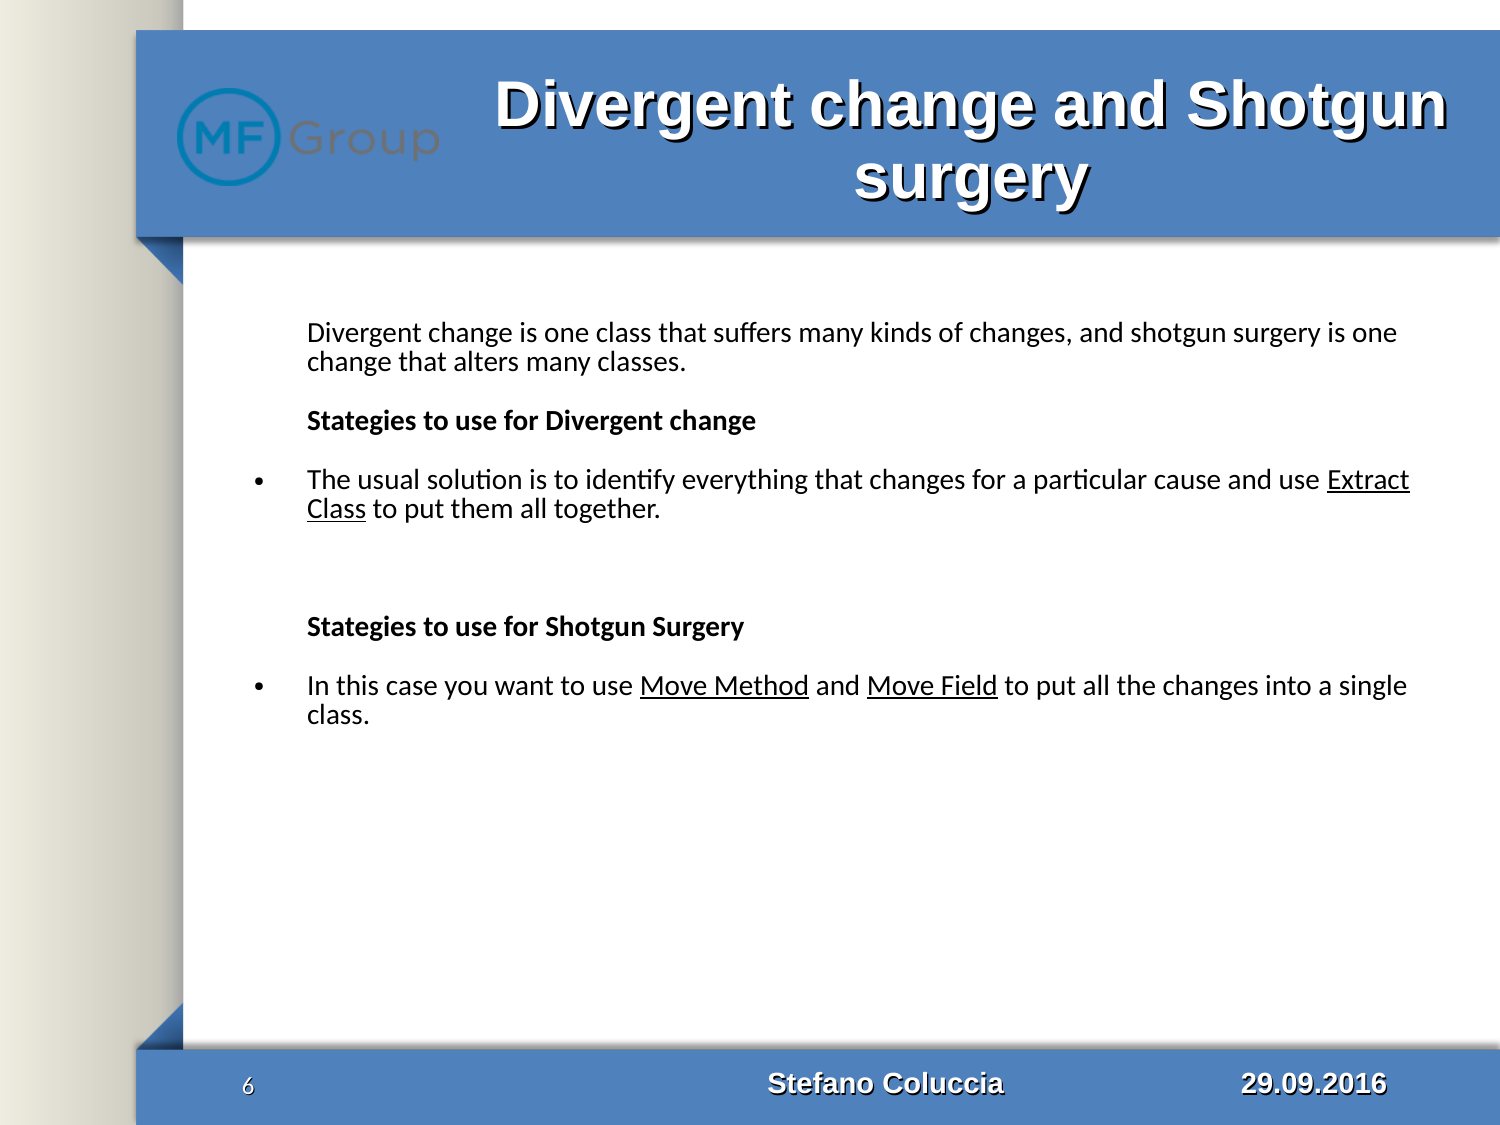

# Divergent change and Shotgun surgery
Divergent change is one class that suffers many kinds of changes, and shotgun surgery is one change that alters many classes.
Stategies to use for Divergent change
The usual solution is to identify everything that changes for a particular cause and use Extract Class to put them all together.
Stategies to use for Shotgun Surgery
In this case you want to use Move Method and Move Field to put all the changes into a single class.
6
Stefano Coluccia
29.09.2016